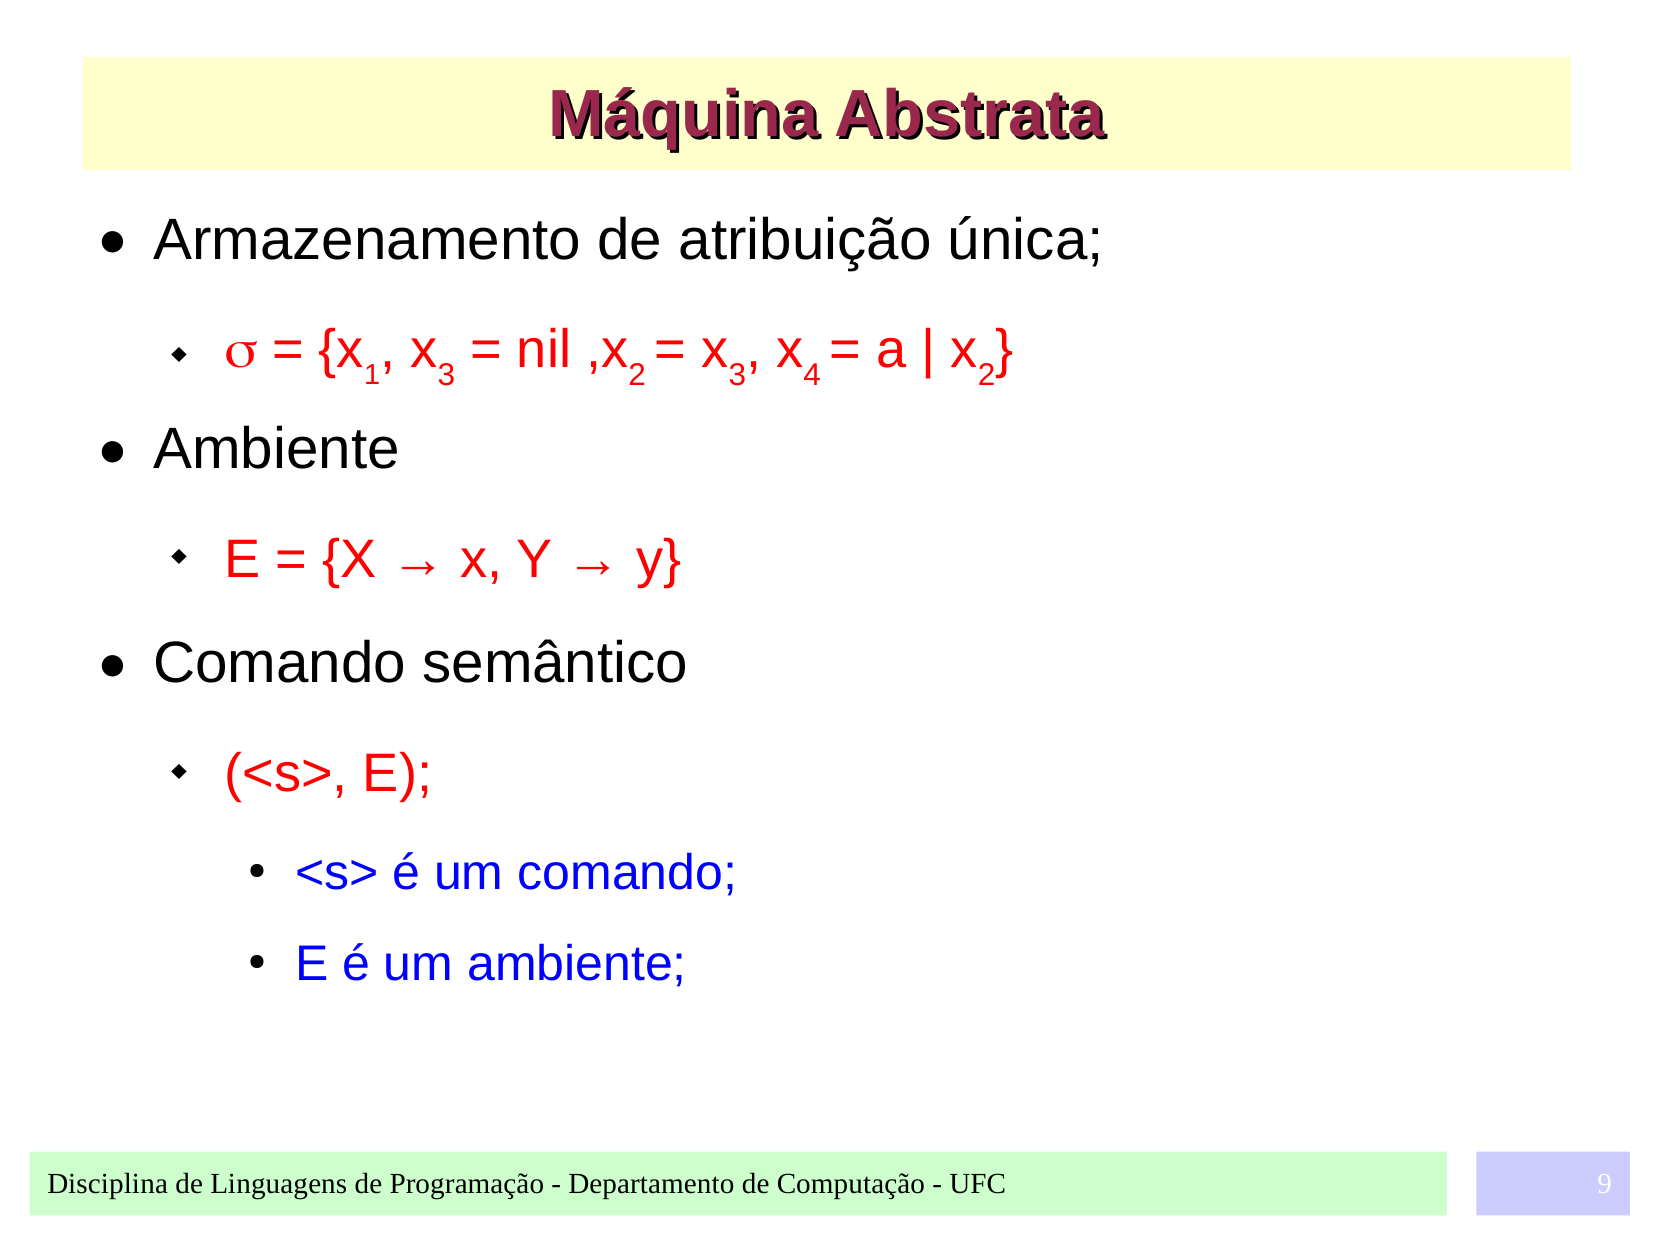

# Máquina Abstrata
Armazenamento de atribuição única;
s = {x1, x3 = nil ,x2 = x3, x4 = a | x2}
Ambiente
E = {X → x, Y → y}
Comando semântico
(<s>, E);
<s> é um comando;
E é um ambiente;
Disciplina de Linguagens de Programação - Departamento de Computação - UFC
9